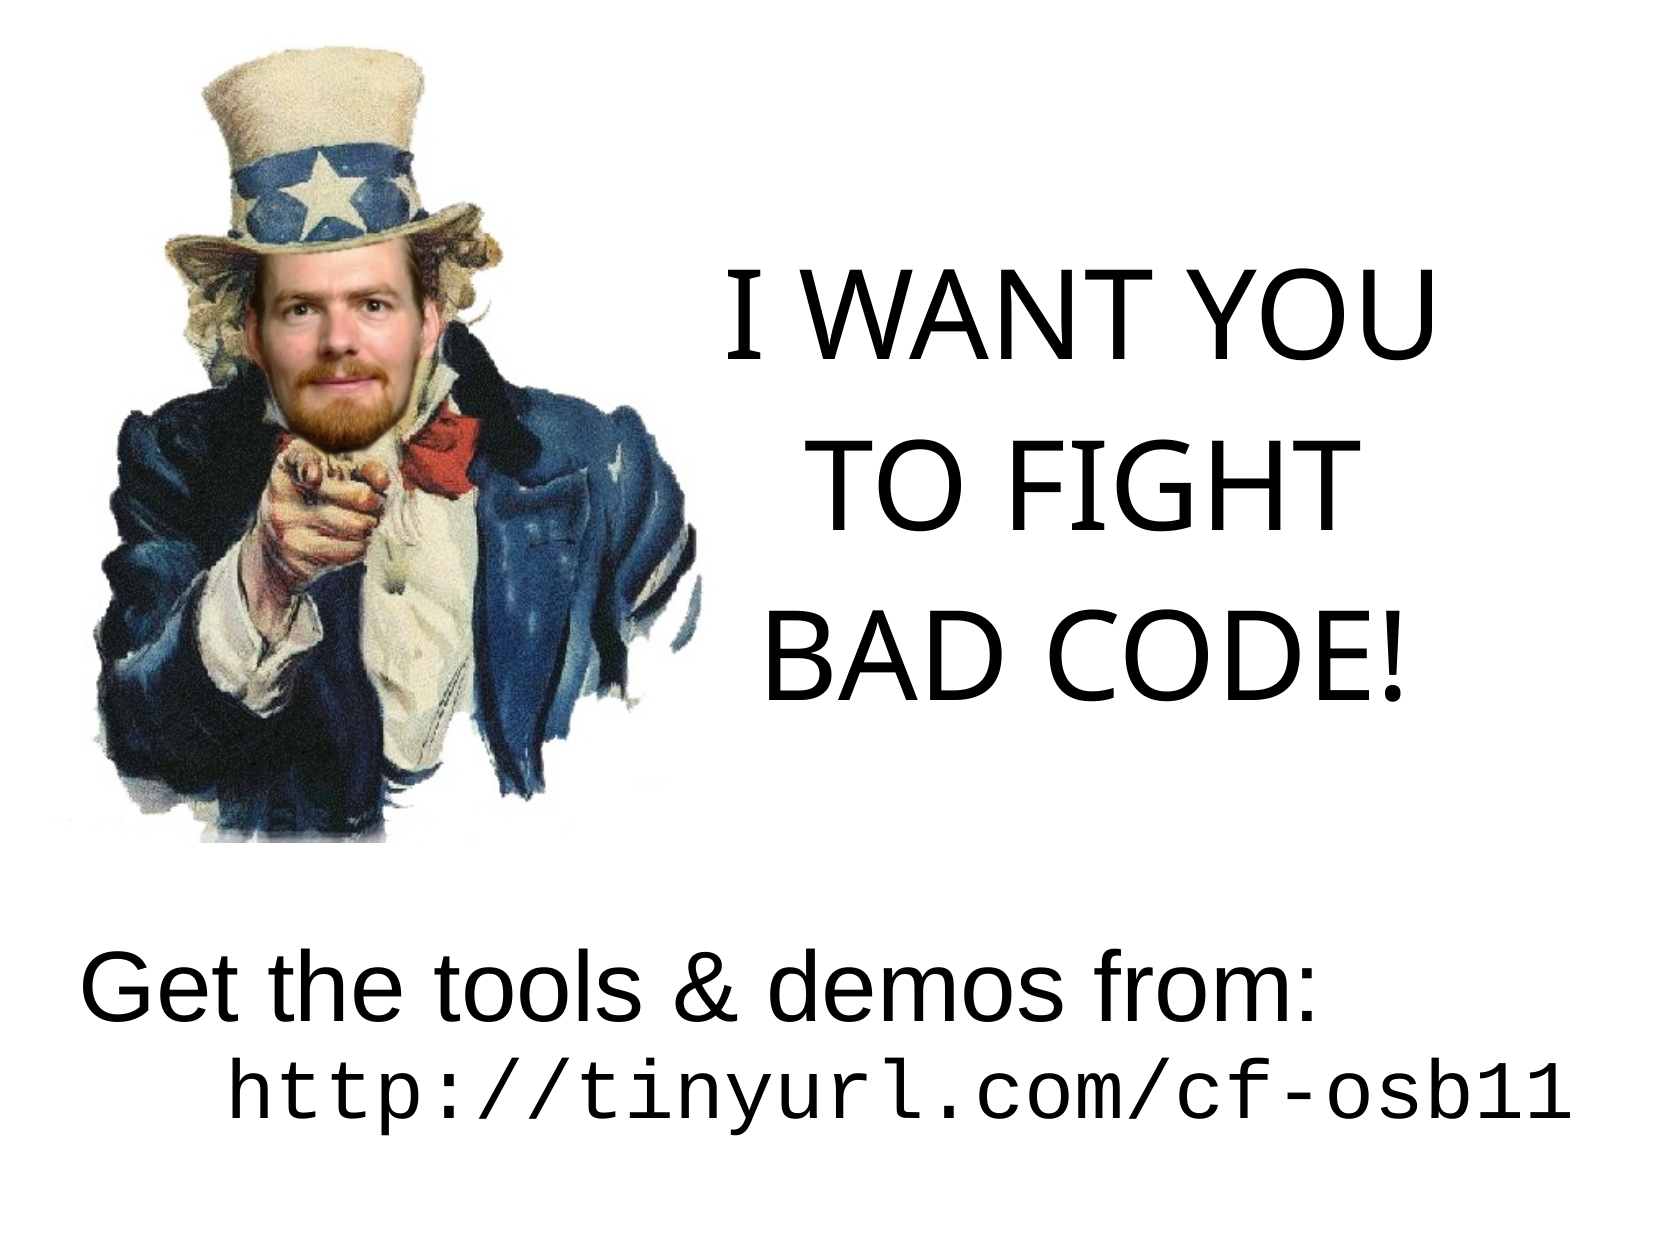

I WANT YOU
TO FIGHT
BAD CODE!
Get the tools & demos from:
 http://tinyurl.com/cf-osb11